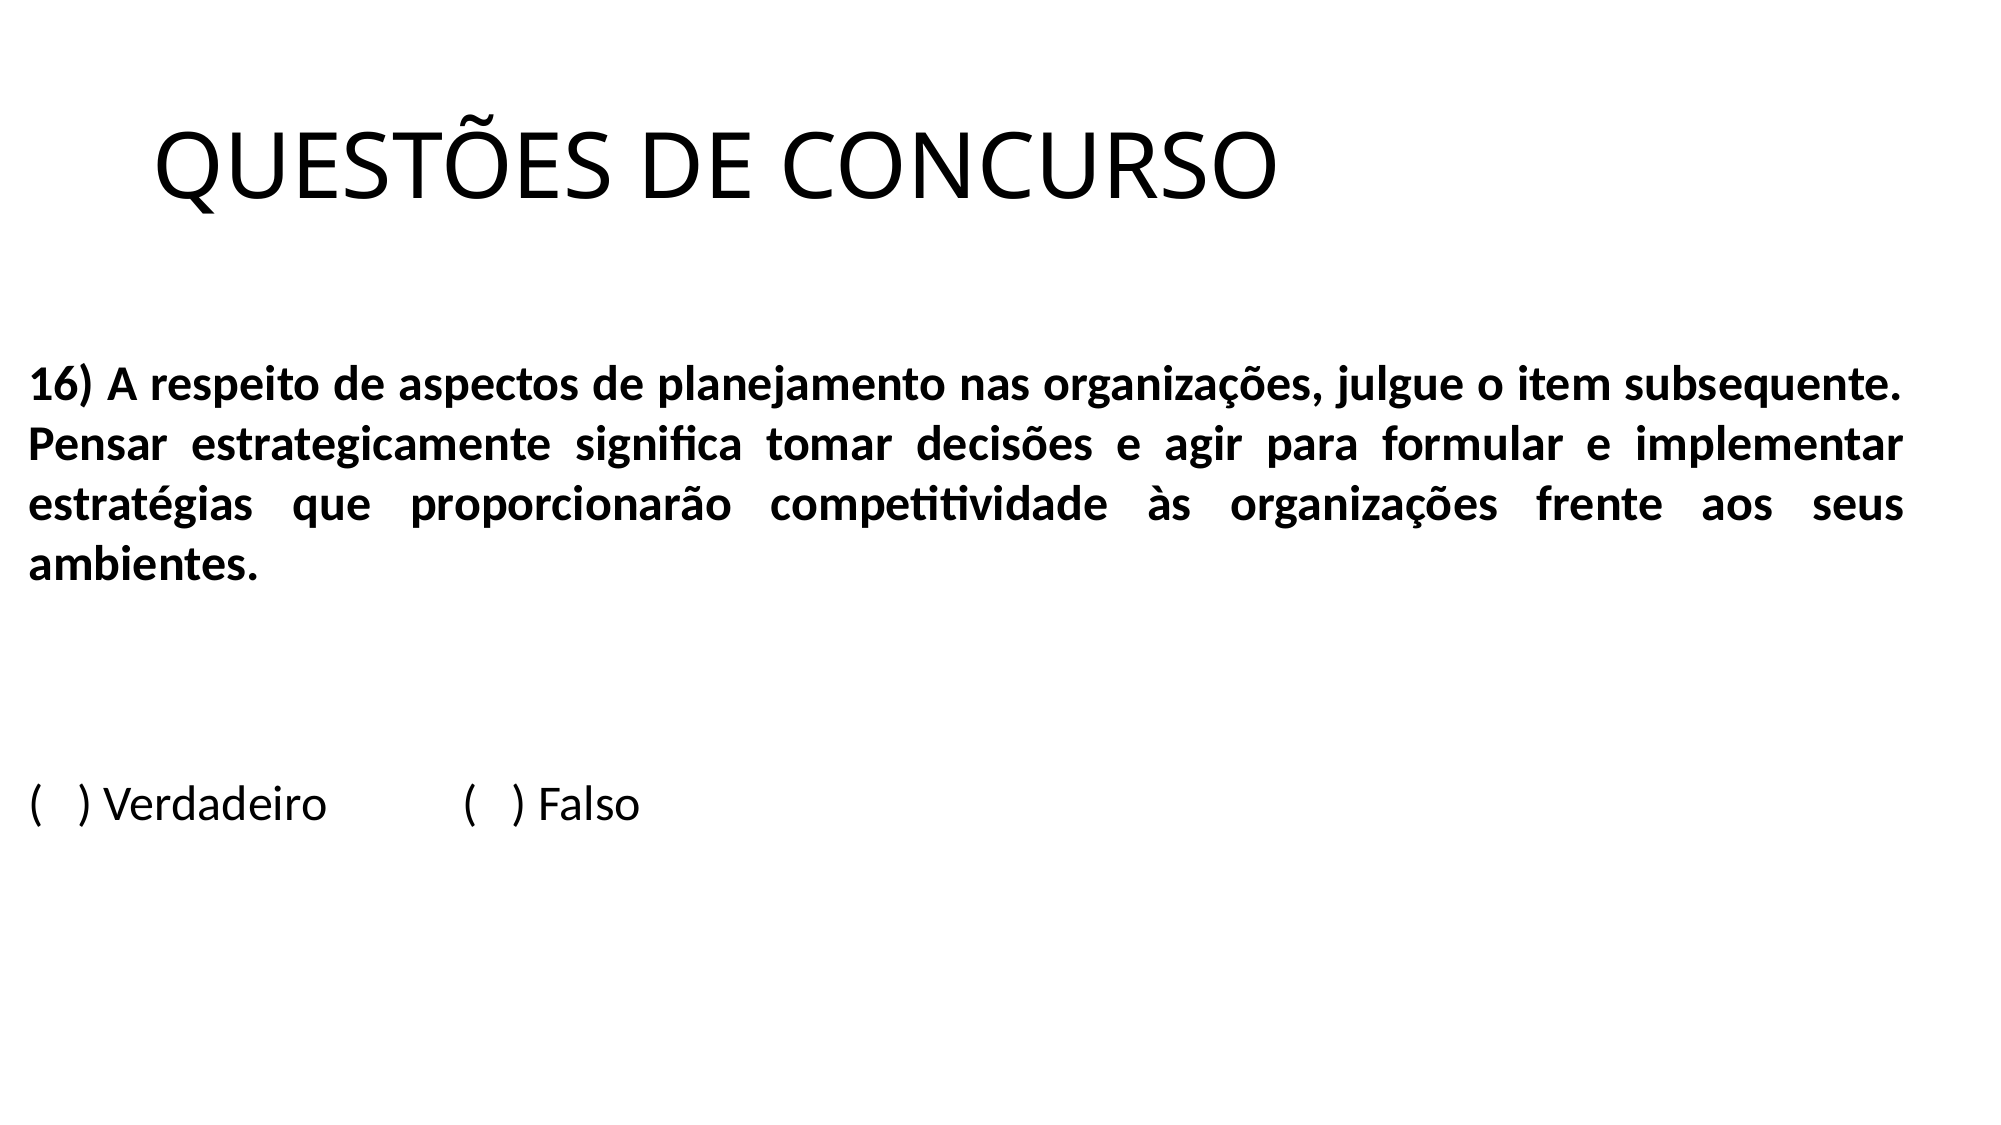

# QUESTÕES DE CONCURSO
16) A respeito de aspectos de planejamento nas organizações, julgue o item subsequente. Pensar estrategicamente significa tomar decisões e agir para formular e implementar estratégias que proporcionarão competitividade às organizações frente aos seus ambientes.
( ) Verdadeiro ( ) Falso